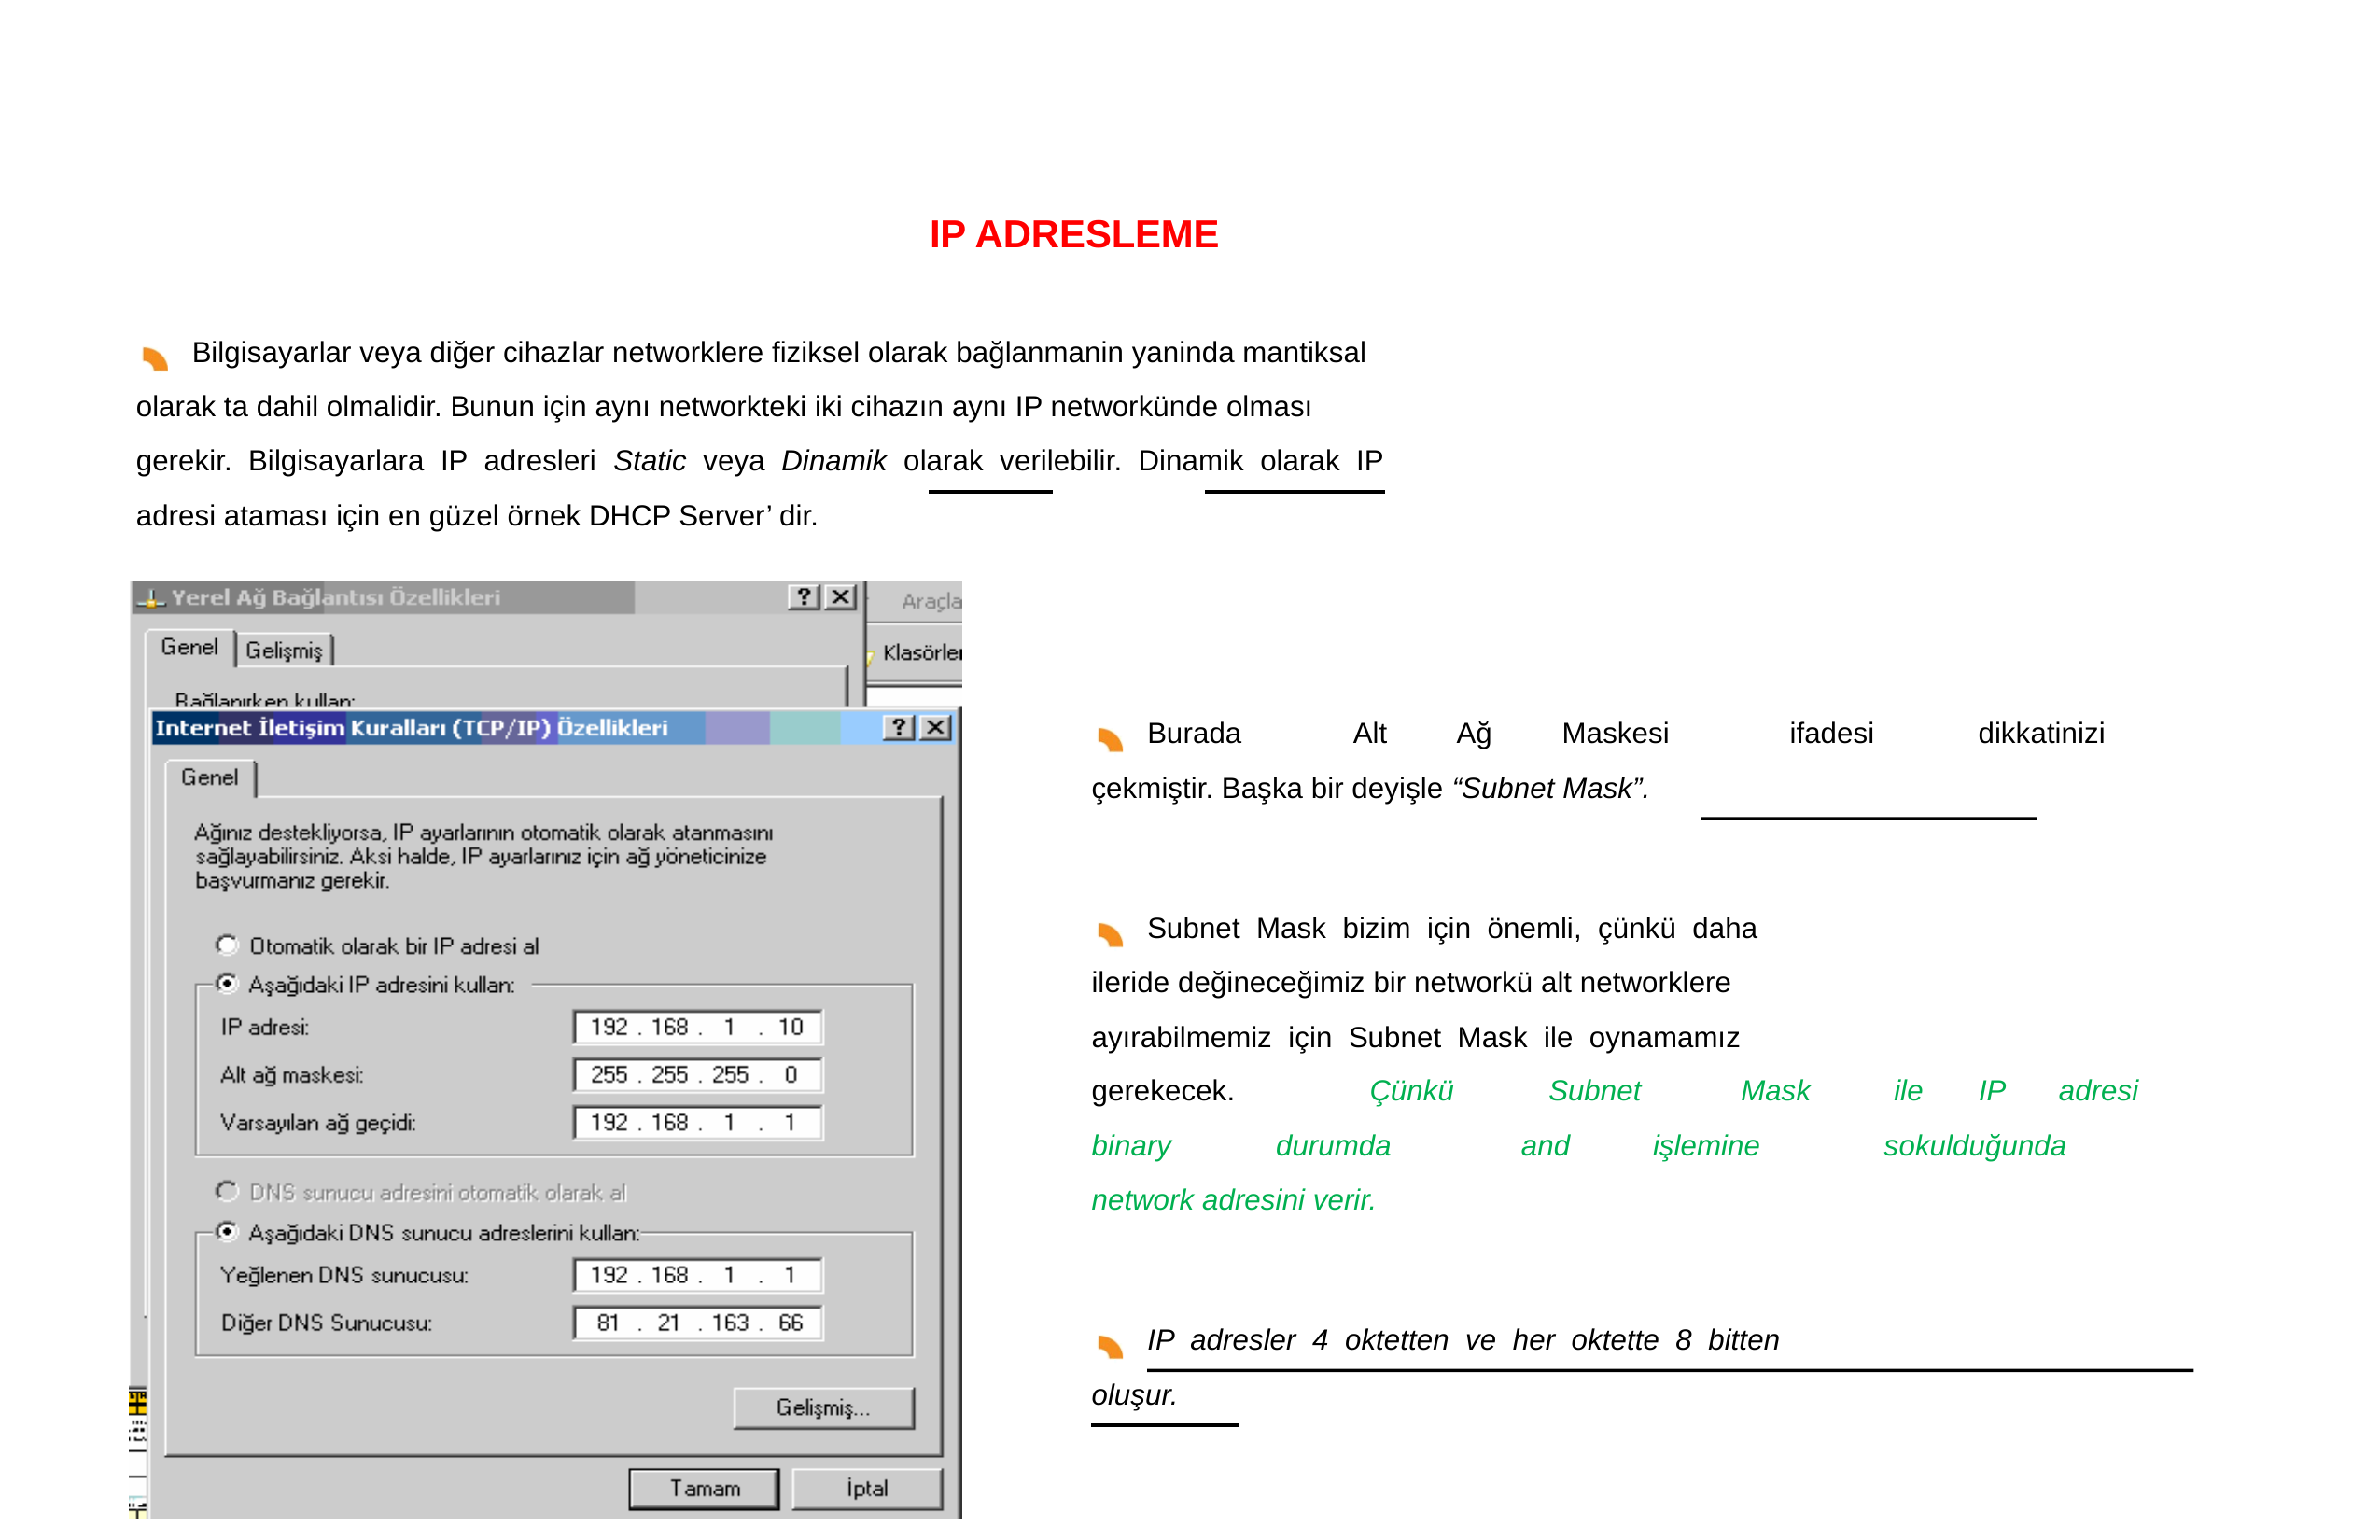

IP ADRESLEME
Bilgisayarlar veya diğer cihazlar networklere fiziksel olarak bağlanmanin yaninda mantiksal
olarak ta dahil olmalidir. Bunun için aynı networkteki iki cihazın aynı IP networkünde olması
gerekir. Bilgisayarlara IP adresleri Static veya Dinamik olarak verilebilir. Dinamik olarak IP
adresi ataması için en güzel örnek DHCP Server’ dir.
Burada
Alt
Ağ
Maskesi
ifadesi
dikkatinizi
çekmiştir. Başka bir deyişle “Subnet Mask”.
Subnet Mask bizim için önemli, çünkü daha
ileride değineceğimiz bir networkü alt networklere
ayırabilmemiz için Subnet Mask ile oynamamız
gerekecek.
Çünkü
Subnet
Mask
ile
IP
adresi
binary
durumda
and
işlemine
sokulduğunda
network adresini verir.
IP adresler 4 oktetten ve her oktette 8 bitten
oluşur.
(Statik olarak IP adresi atanmasi)